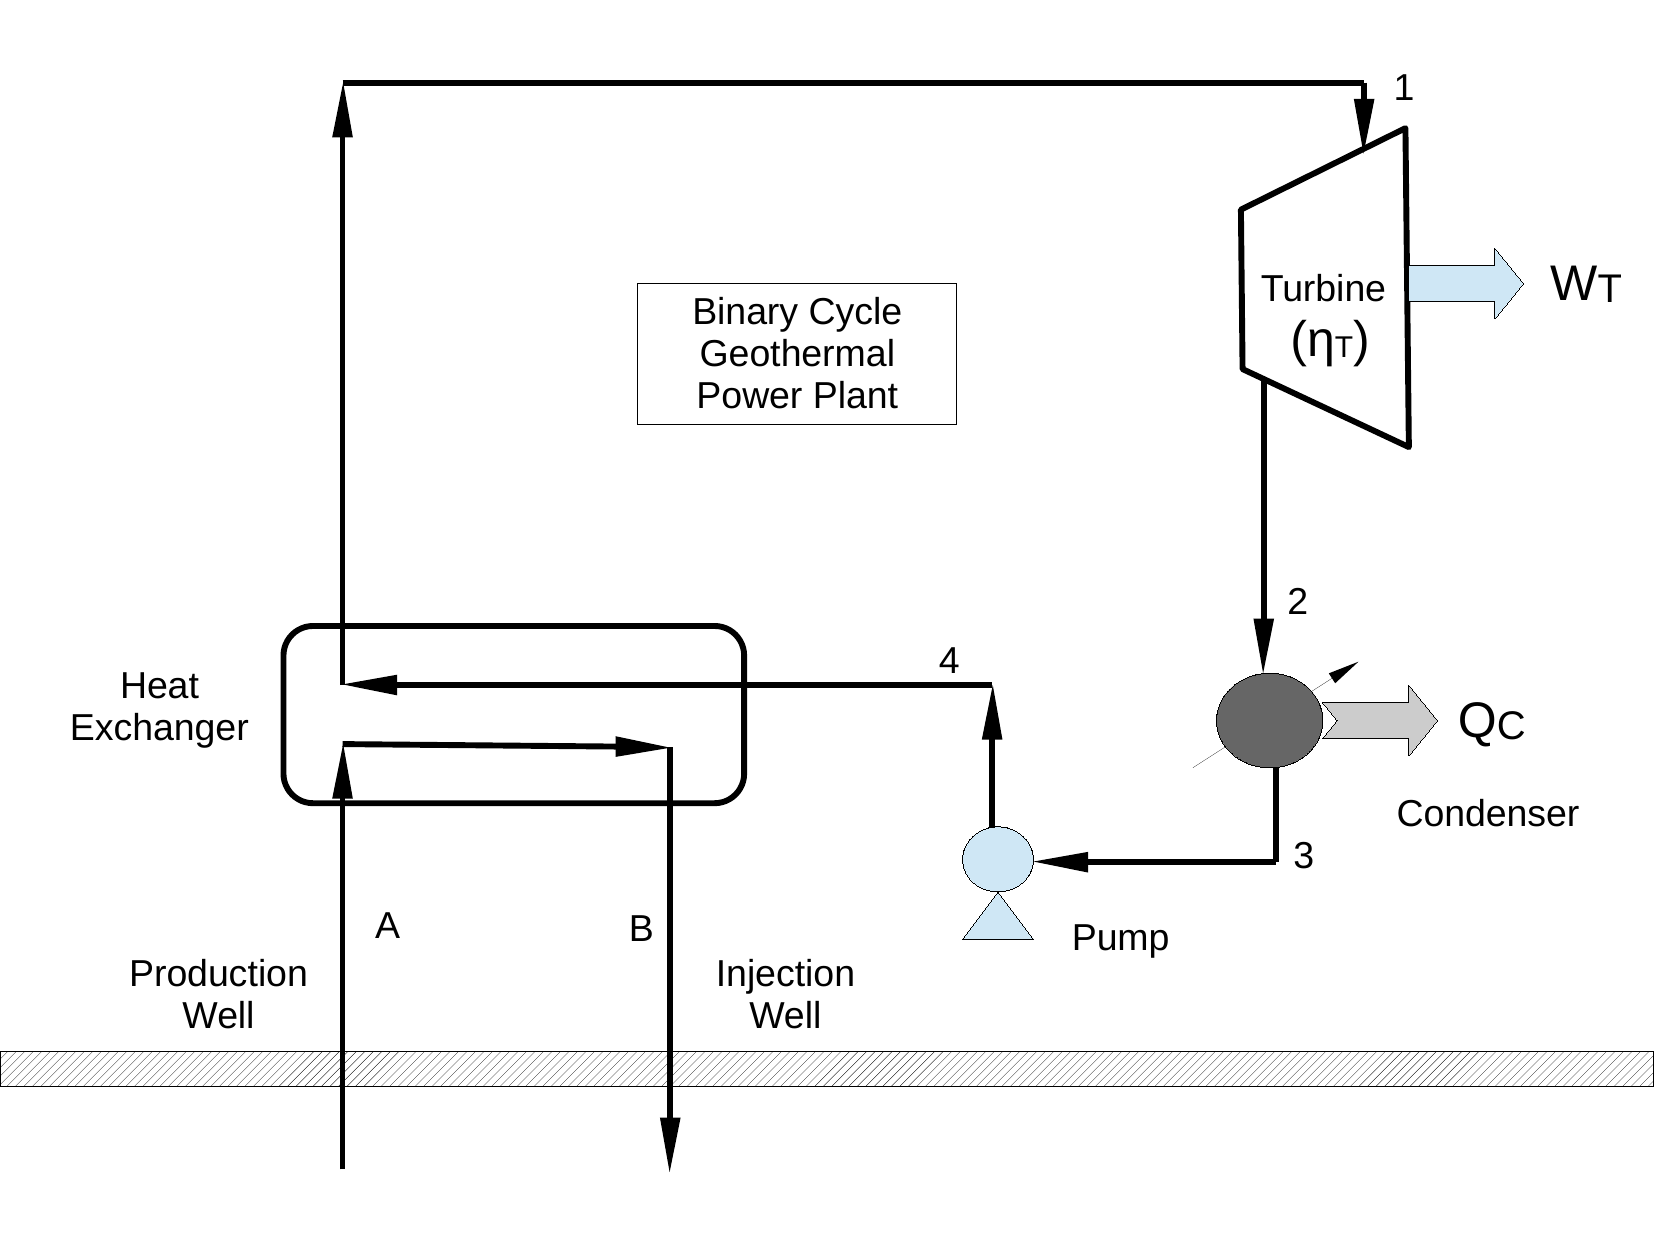

1
WT
Turbine
Binary Cycle Geothermal Power Plant
(ηT)
2
4
Heat Exchanger
QC
Condenser
3
A
B
Pump
Production Well
Injection Well